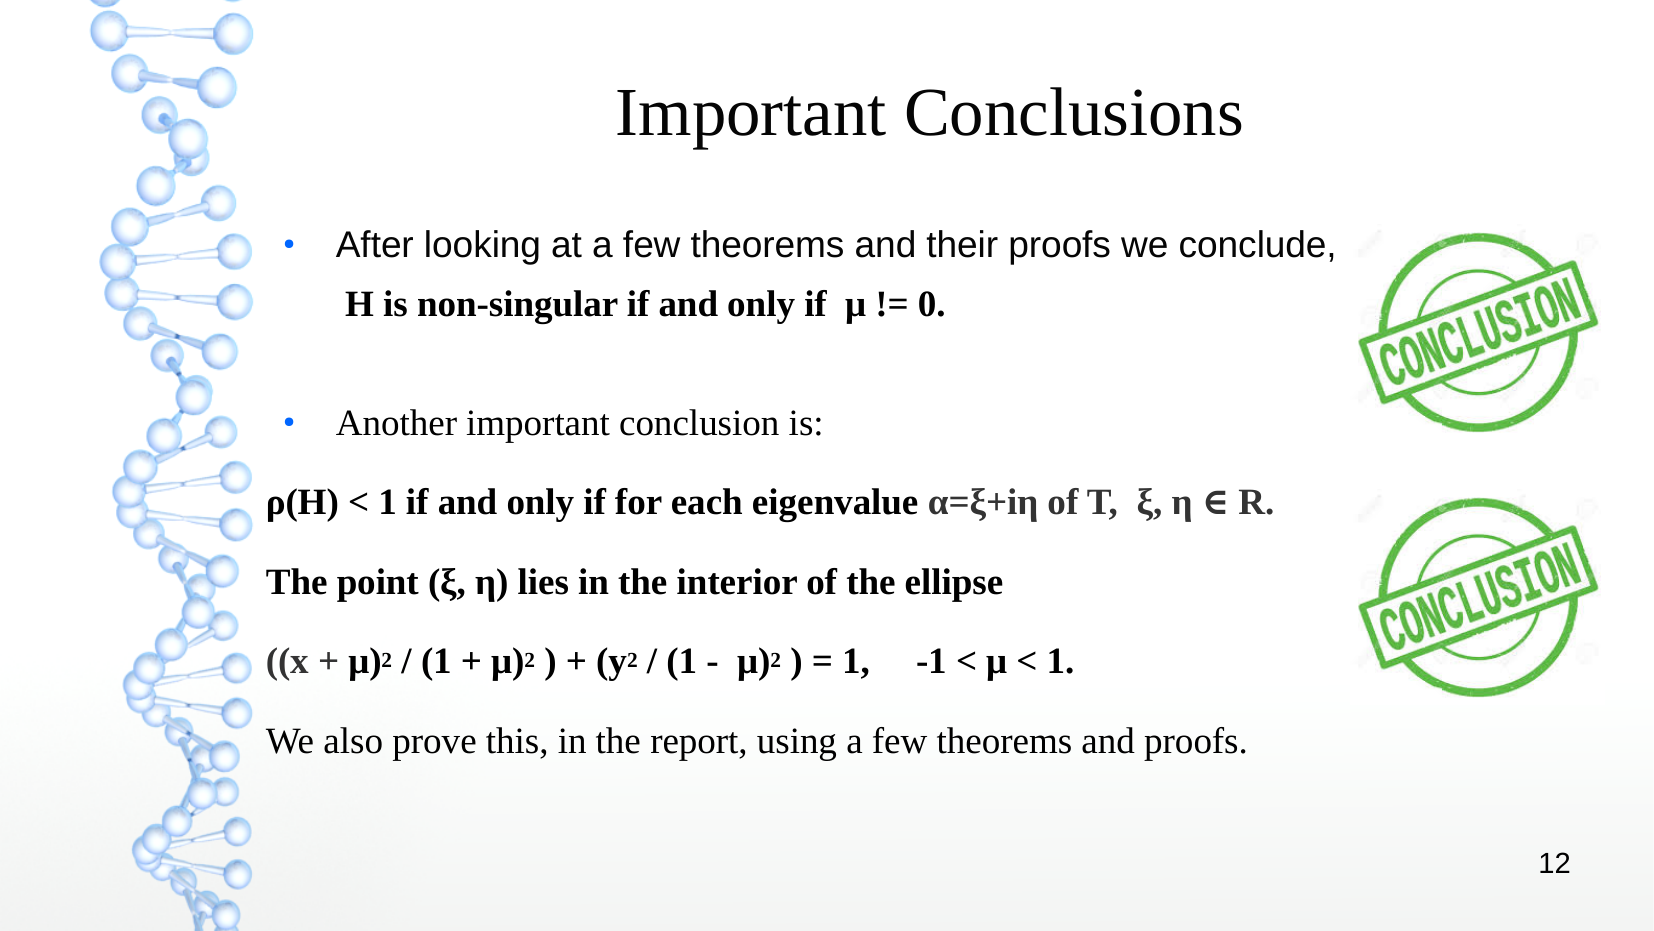

# Important Conclusions
After looking at a few theorems and their proofs we conclude,
 H is non-singular if and only if μ != 0.
Another important conclusion is:
ρ(H) < 1 if and only if for each eigenvalue α=ξ+iη of T, ξ, η ∈ R.
The point (ξ, η) lies in the interior of the ellipse
((x + μ)2 / (1 + μ)2 ) + (y2 / (1 - μ)2 ) = 1, -1 < μ < 1.
We also prove this, in the report, using a few theorems and proofs.
12